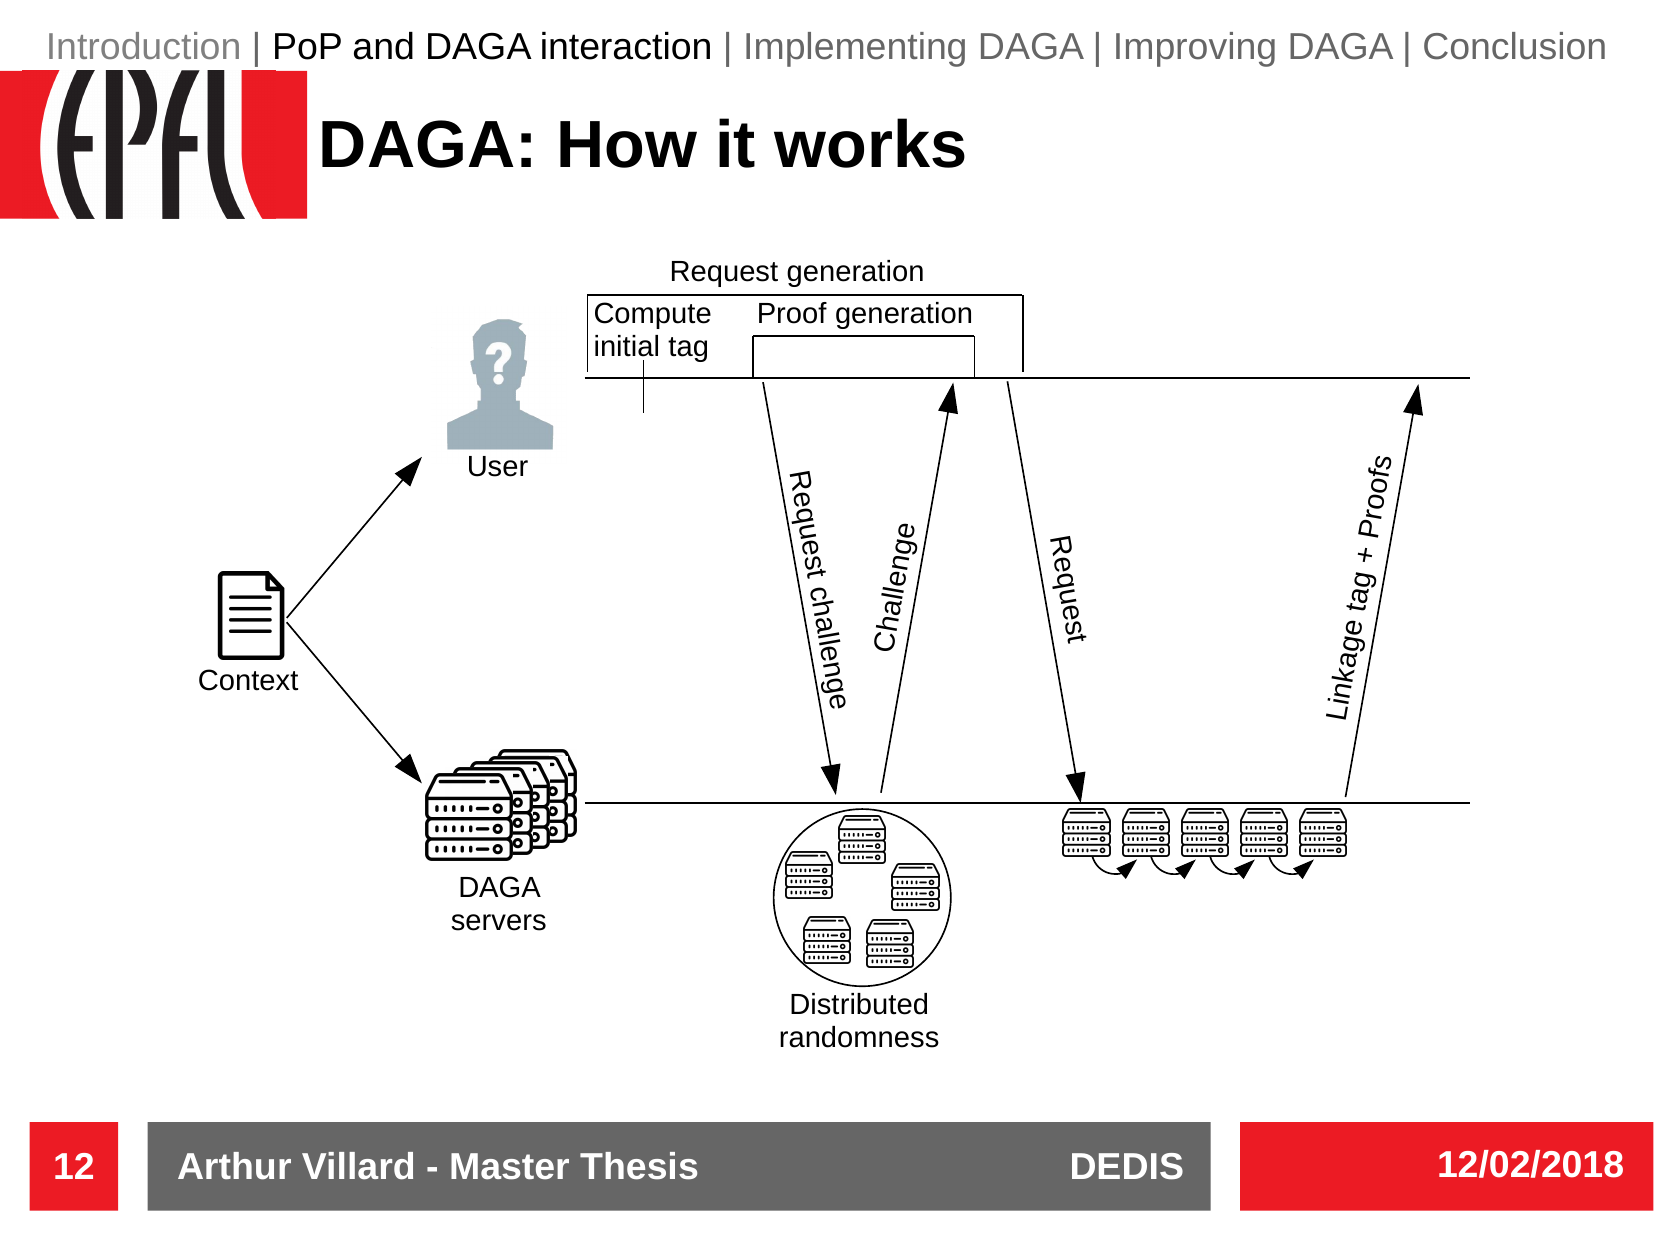

Introduction | PoP and DAGA interaction | Implementing DAGA | Improving DAGA | Conclusion
# DAGA: How it works
Request generation
Proof generation
Compute initial tag
User
Challenge
Linkage tag + Proofs
Request
Request challenge
Context
DAGA servers
Distributed randomness
12
Arthur Villard - Master Thesis
12/02/2018